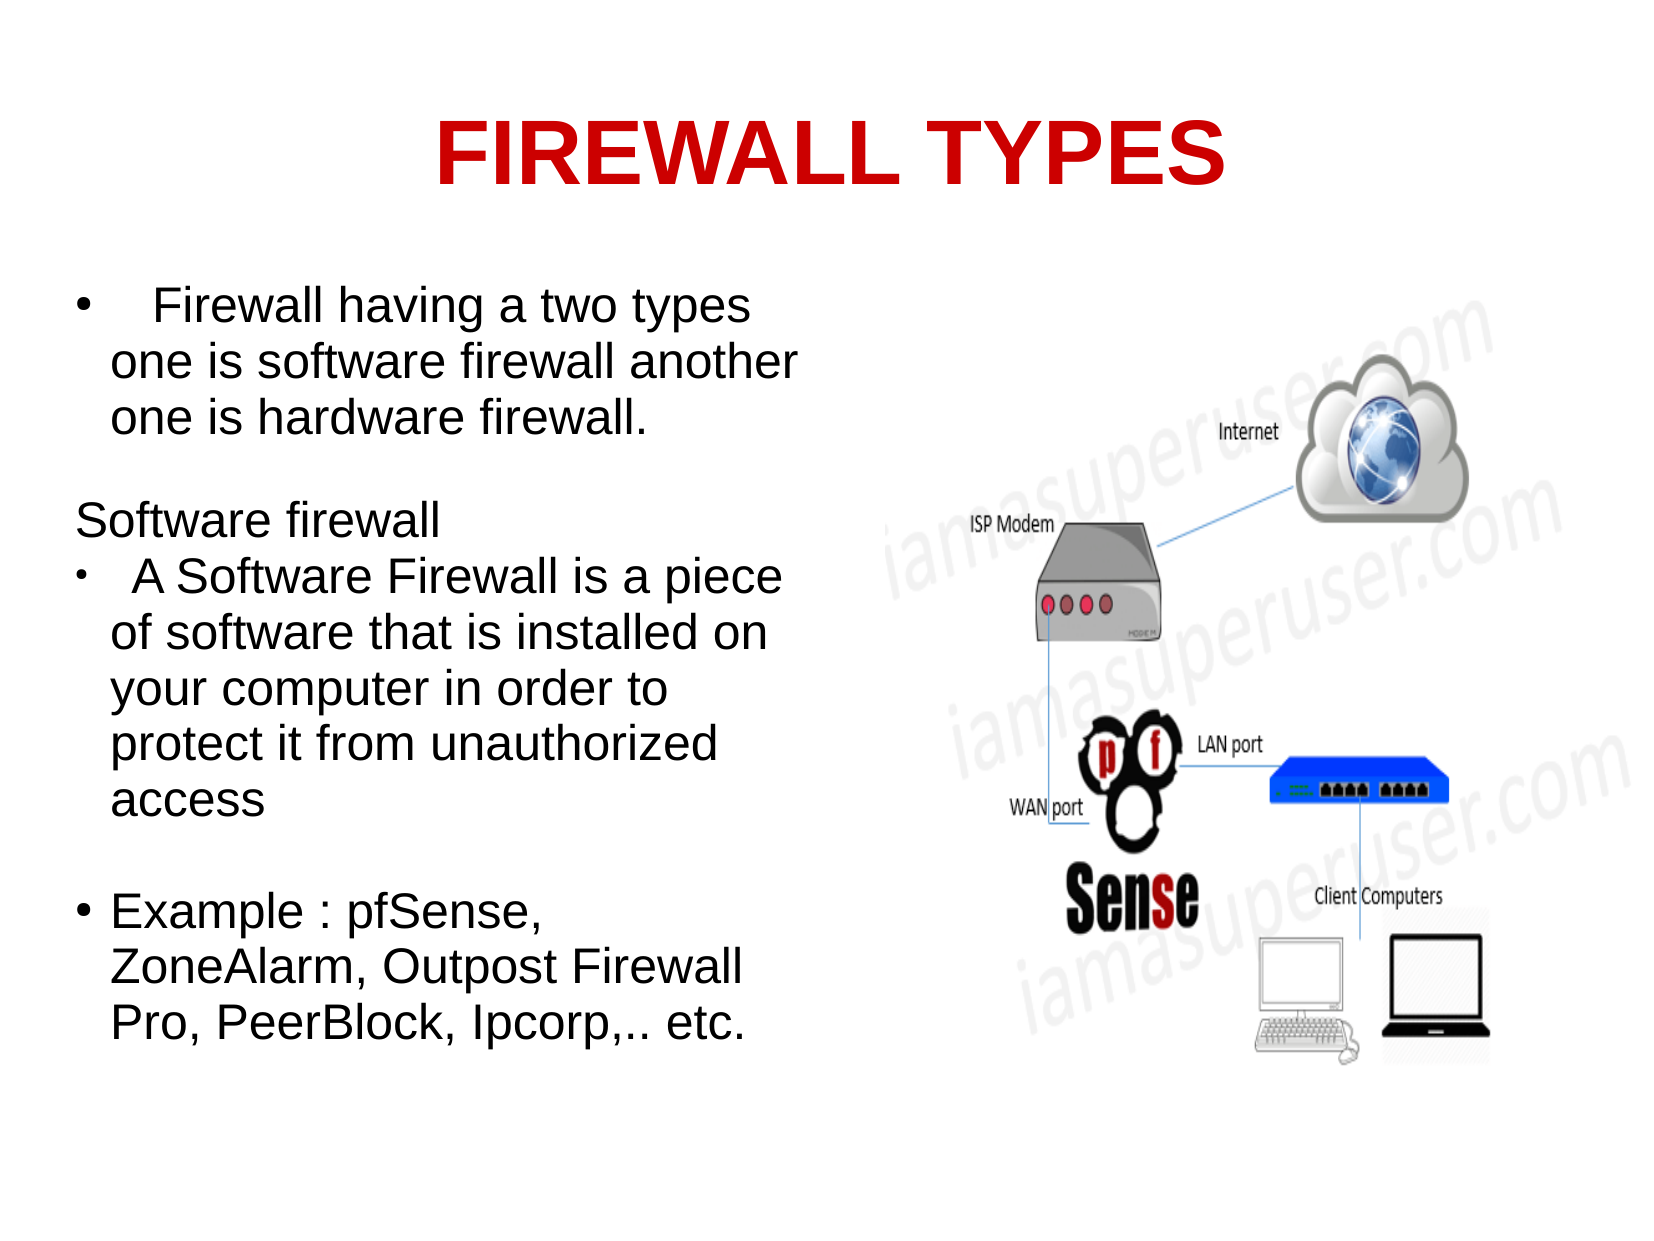

# FIREWALL TYPES
 Firewall having a two types one is software firewall another one is hardware firewall.
Software firewall
 A Software Firewall is a piece of software that is installed on your computer in order to protect it from unauthorized access
Example : pfSense, ZoneAlarm, Outpost Firewall Pro, PeerBlock, Ipcorp,.. etc.